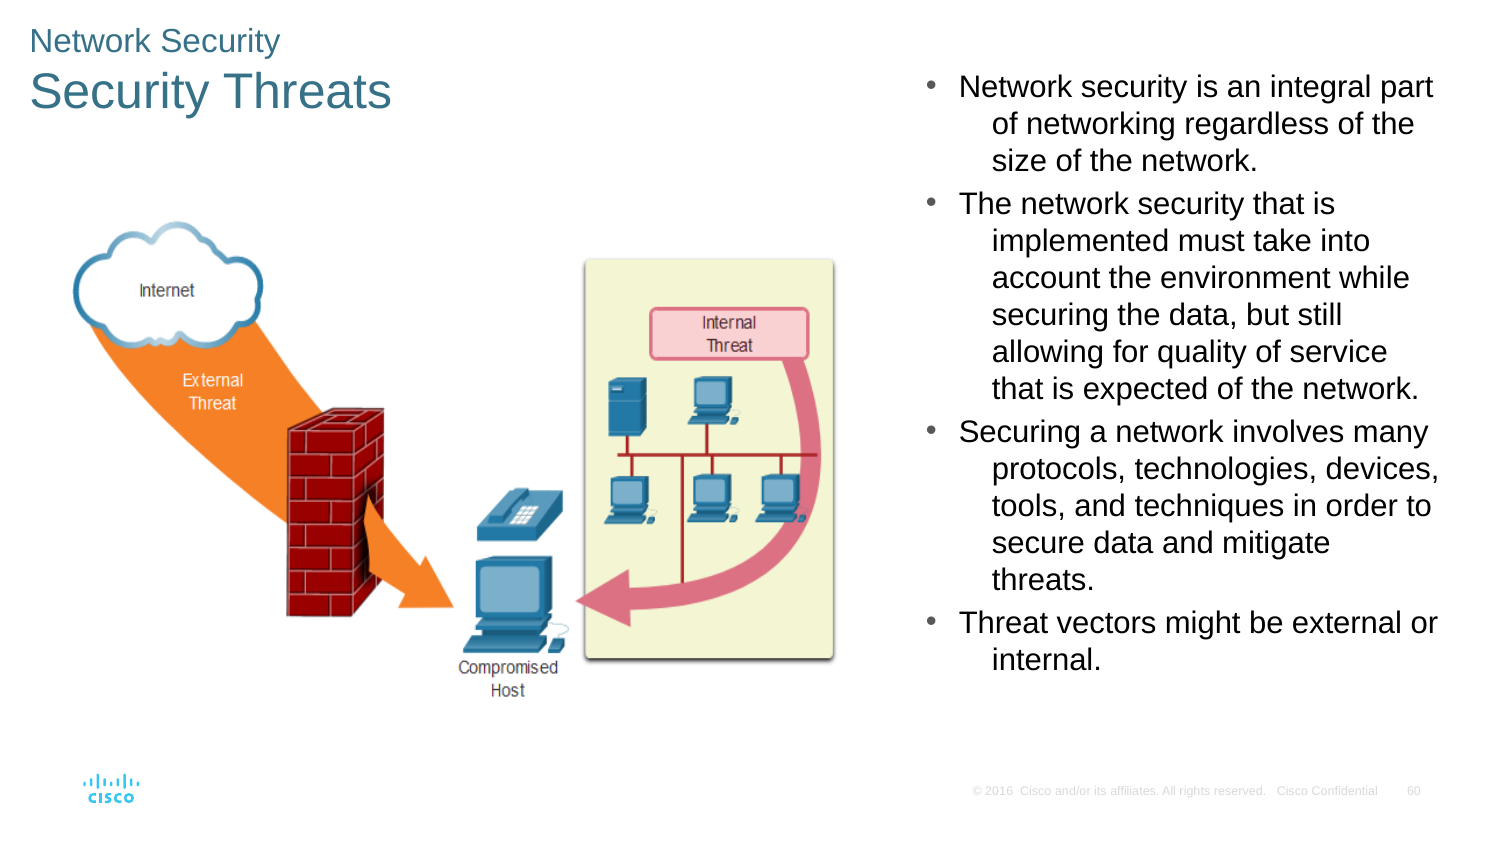

# Network Security Security Threats
Network security is an integral part of networking regardless of the size of the network.
The network security that is implemented must take into account the environment while securing the data, but still allowing for quality of service that is expected of the network.
Securing a network involves many protocols, technologies, devices, tools, and techniques in order to secure data and mitigate threats.
Threat vectors might be external or internal.